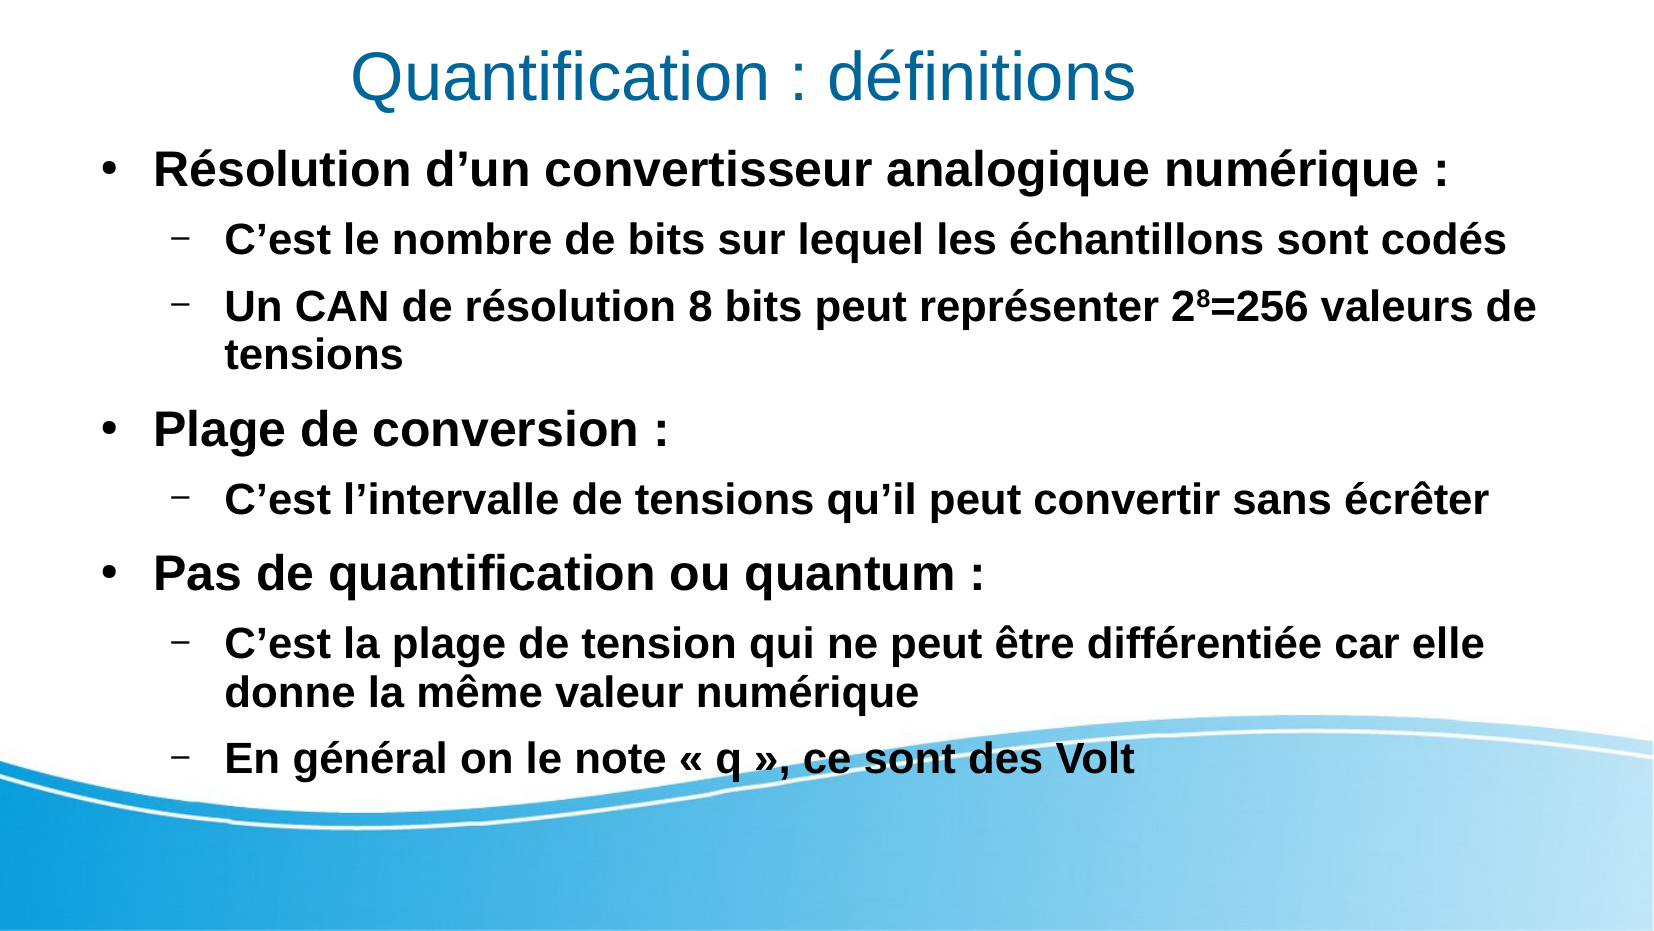

# Quantification : définitions
Résolution d’un convertisseur analogique numérique :
C’est le nombre de bits sur lequel les échantillons sont codés
Un CAN de résolution 8 bits peut représenter 28=256 valeurs de tensions
Plage de conversion :
C’est l’intervalle de tensions qu’il peut convertir sans écrêter
Pas de quantification ou quantum :
C’est la plage de tension qui ne peut être différentiée car elle donne la même valeur numérique
En général on le note « q », ce sont des Volt